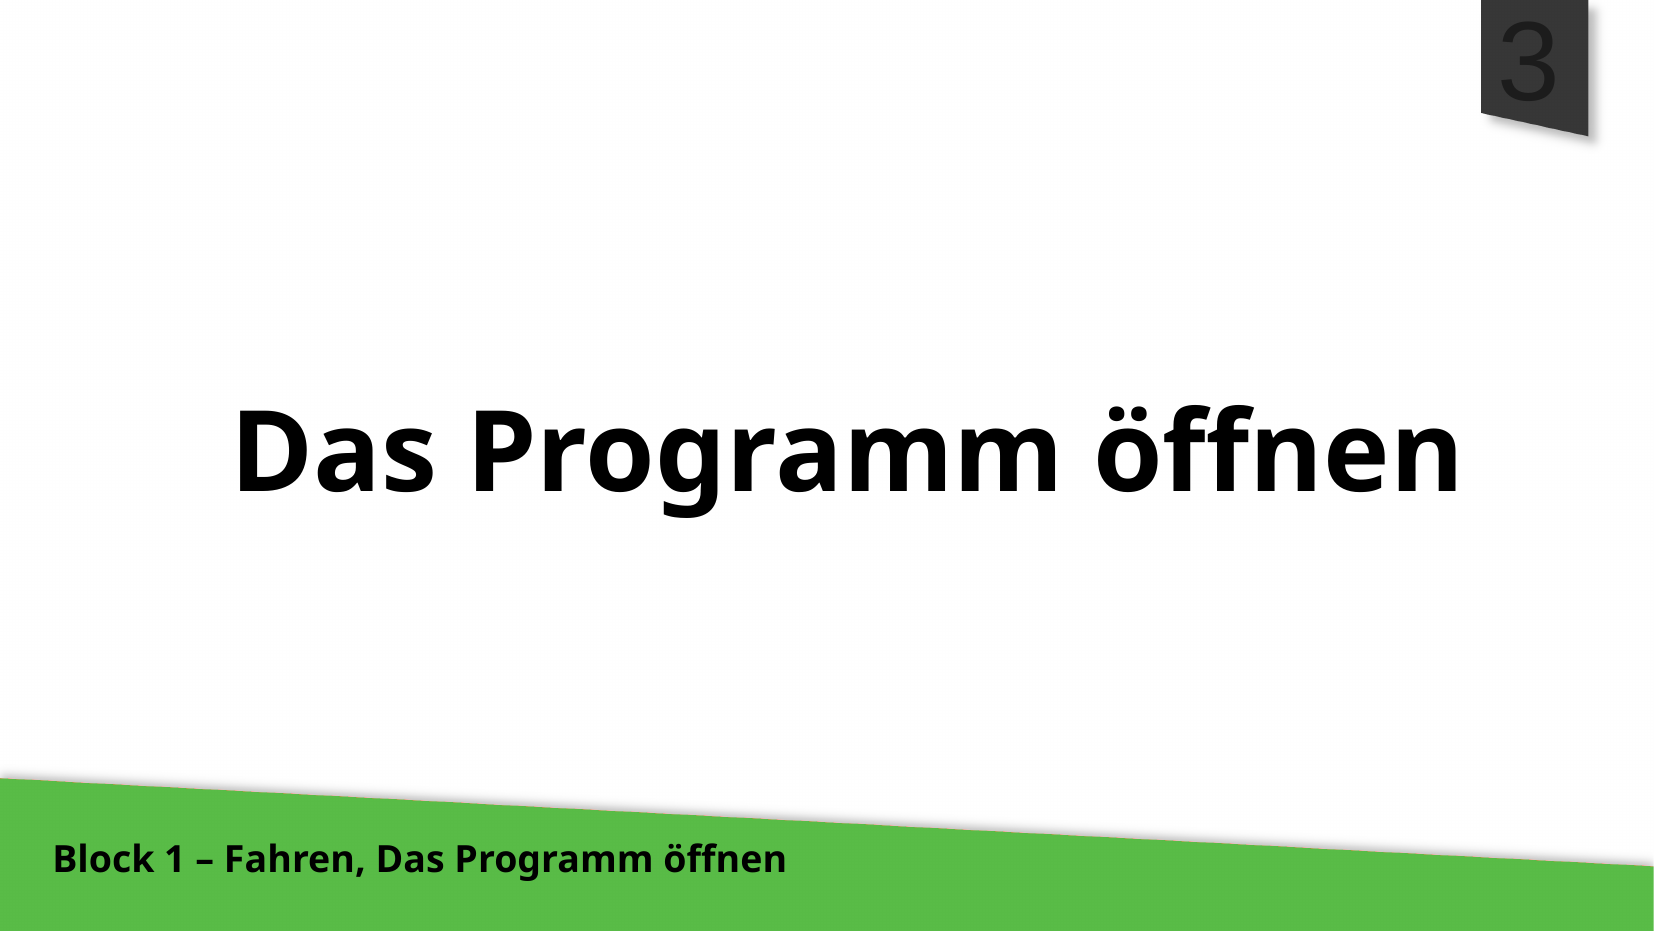

2
# Das Programm öffnen
Block 1 – Fahren, Das Programm öffnen